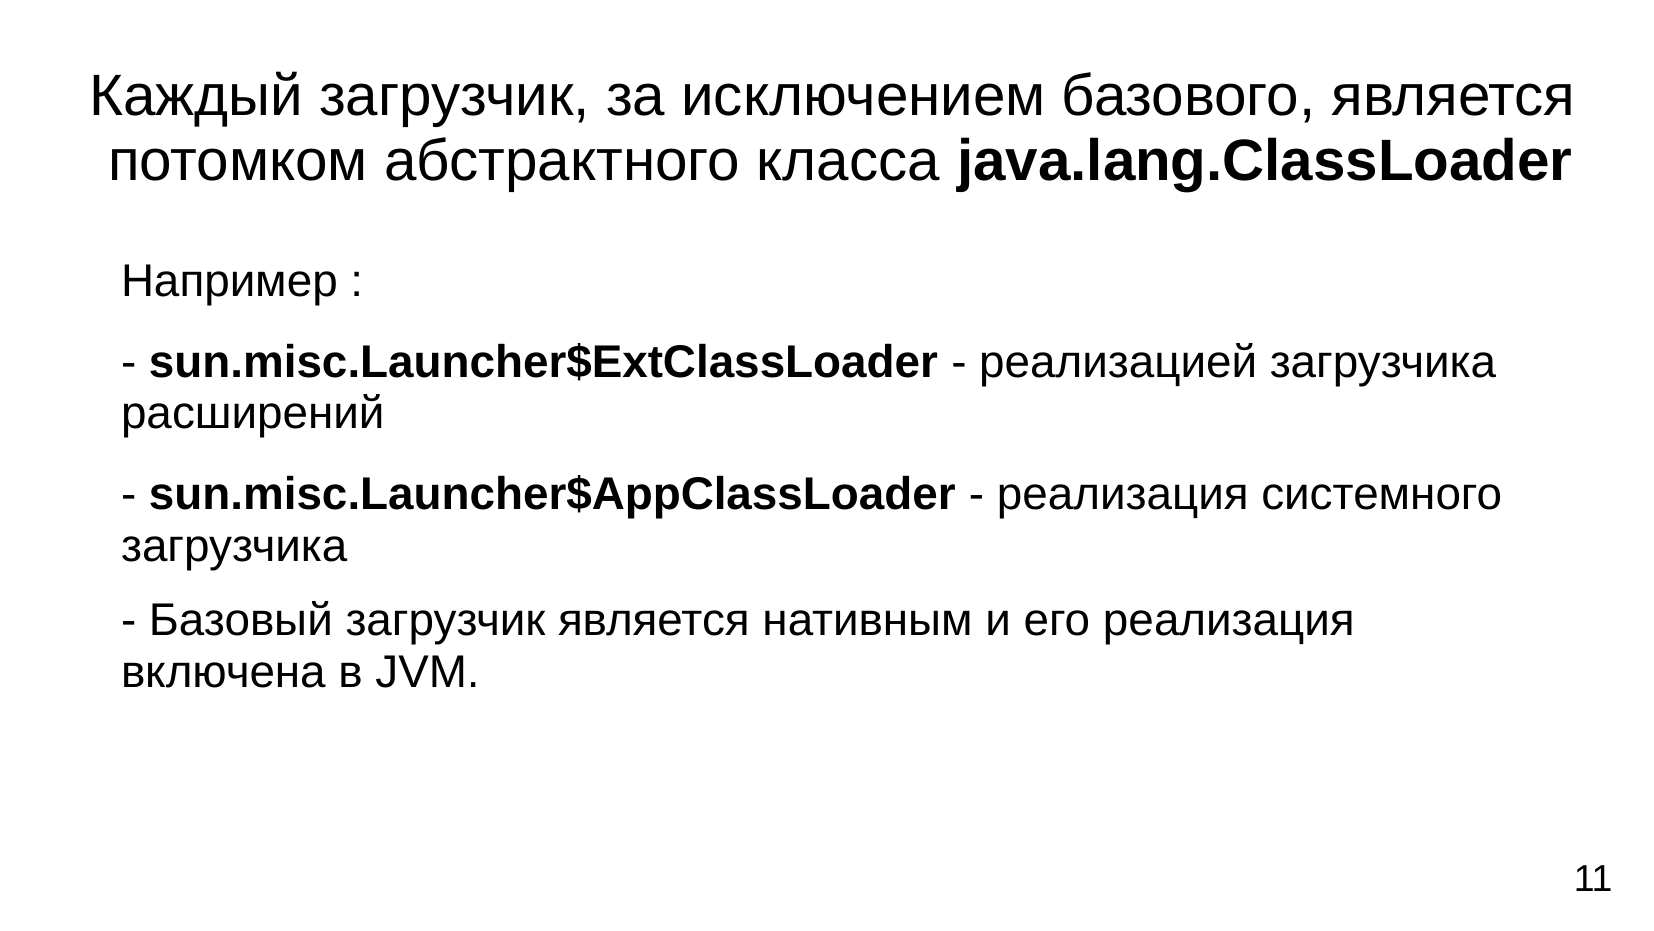

Каждый загрузчик, за исключением базового, является потомком абстрактного класса java.lang.ClassLoader
Например :
- sun.misc.Launcher$ExtClassLoader - реализацией загрузчика расширений
- sun.misc.Launcher$AppClassLoader - реализация системного загрузчика
- Базовый загрузчик является нативным и его реализация включена в JVM.
11